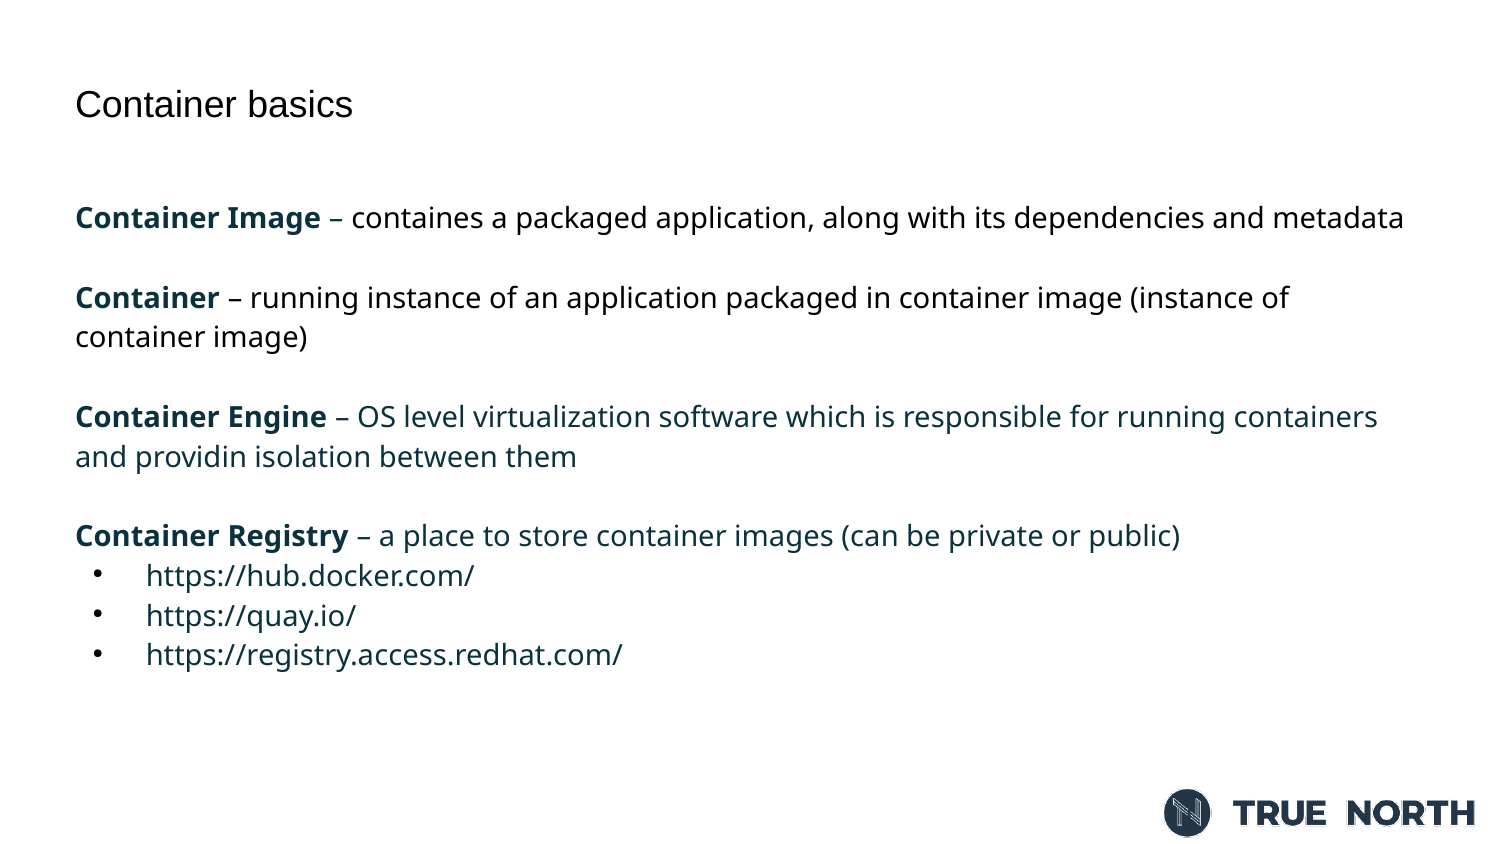

# Container basics
Container Image – containes a packaged application, along with its dependencies and metadata
Container – running instance of an application packaged in container image (instance of container image)
Container Engine – OS level virtualization software which is responsible for running containers and providin isolation between them
Container Registry – a place to store container images (can be private or public)
https://hub.docker.com/
https://quay.io/
https://registry.access.redhat.com/